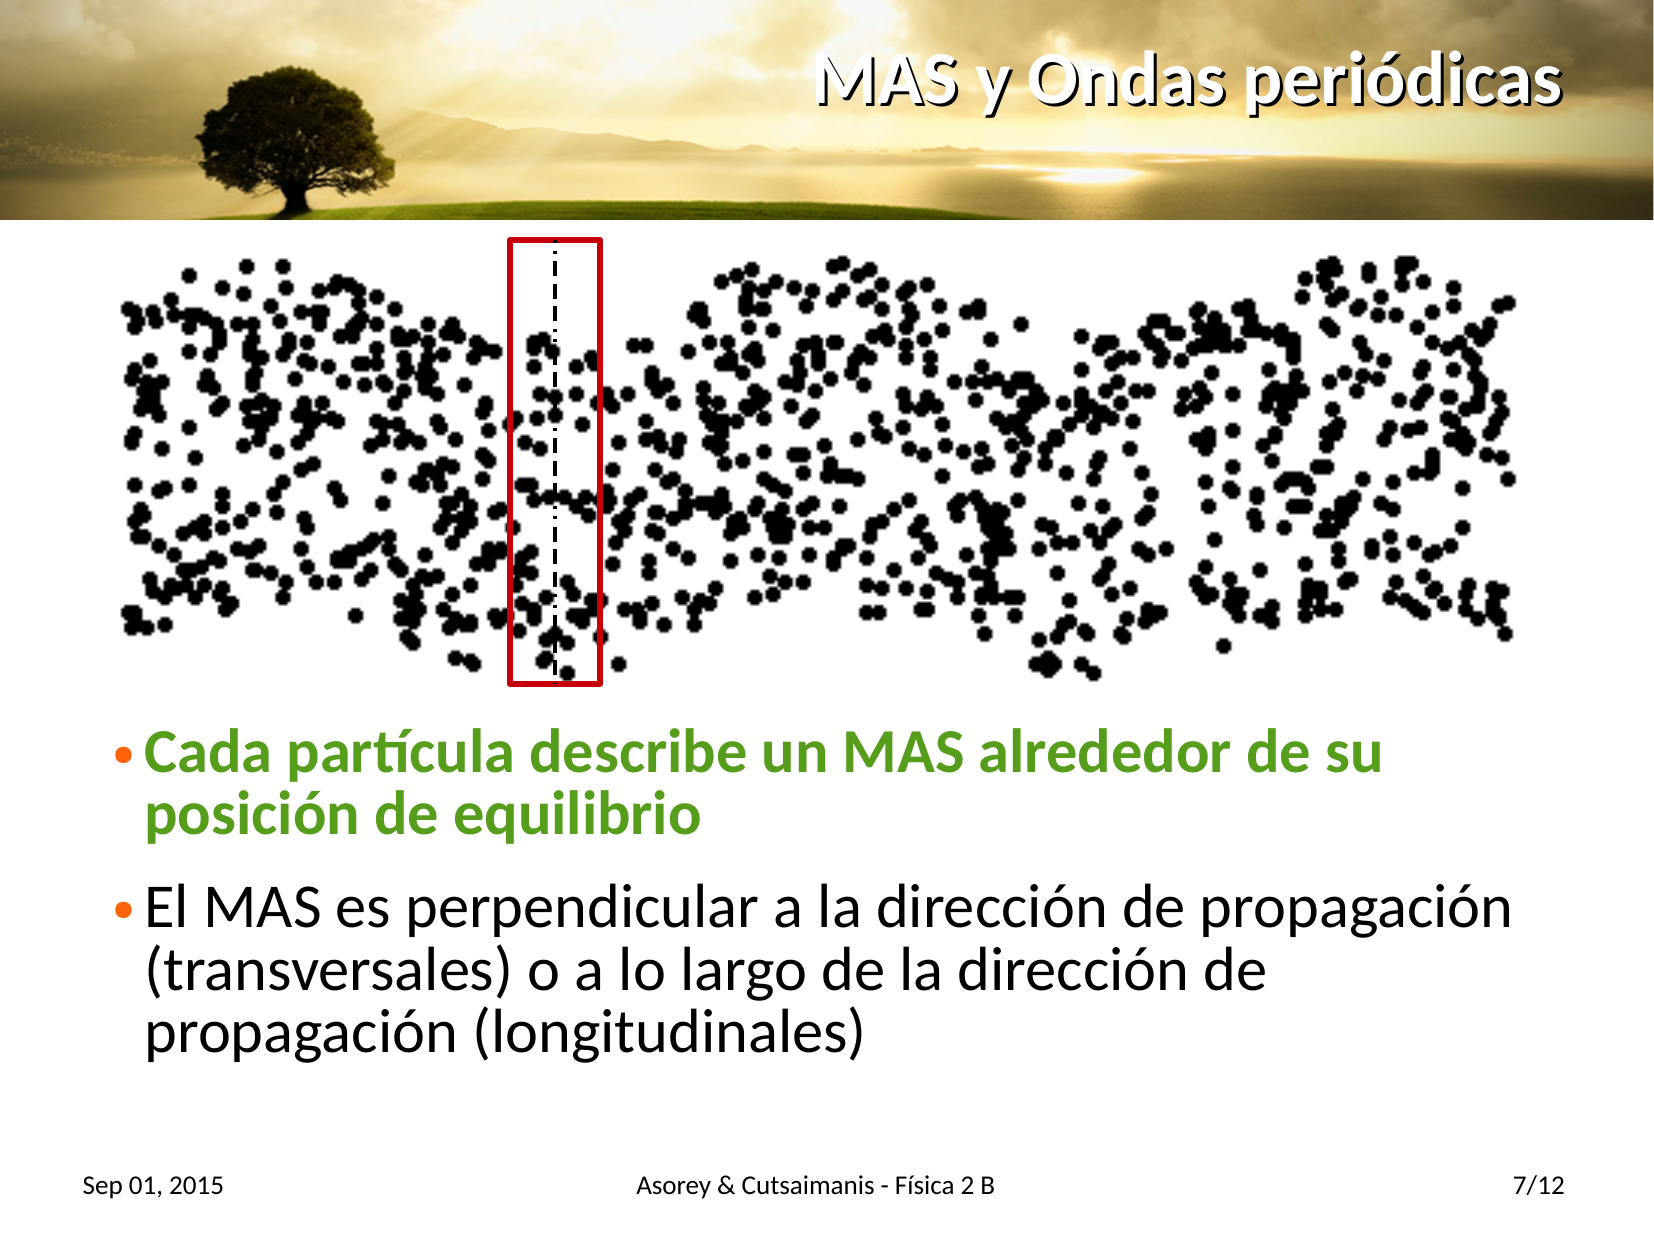

# MAS y Ondas periódicas
Cada partícula describe un MAS alrededor de su posición de equilibrio
El MAS es perpendicular a la dirección de propagación (transversales) o a lo largo de la dirección de propagación (longitudinales)
Sep 01, 2015
Asorey & Cutsaimanis - Física 2 B
7